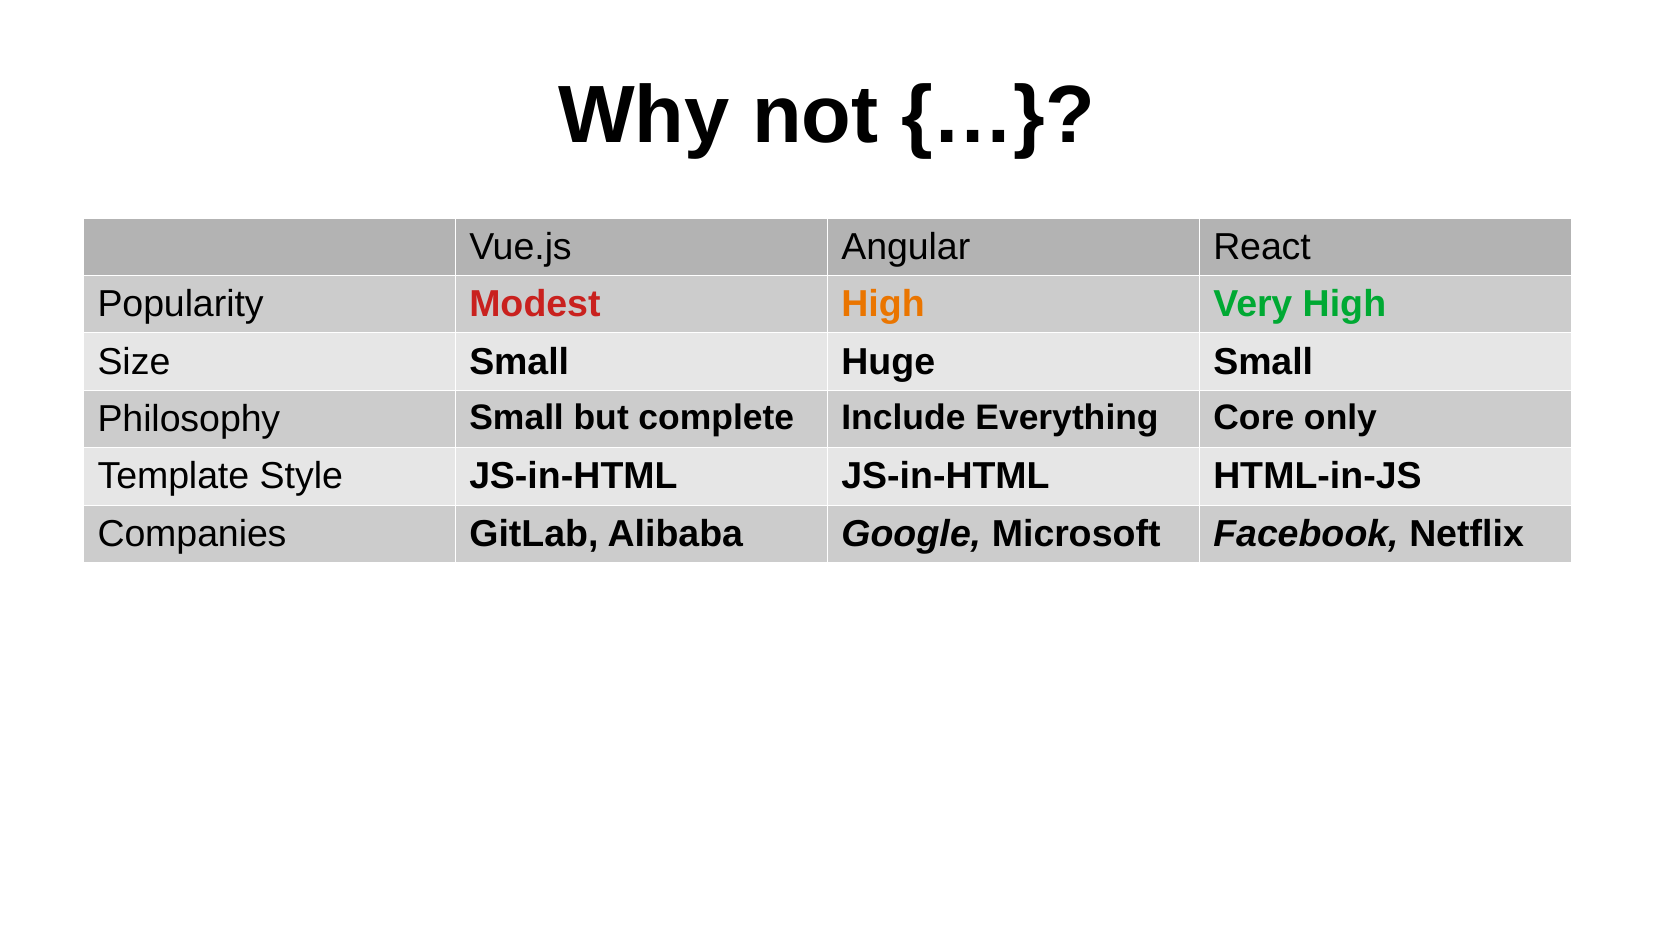

# Why not {…}?
| | Vue.js | Angular | React |
| --- | --- | --- | --- |
| Popularity | Modest | High | Very High |
| Size | Small | Huge | Small |
| Philosophy | Small but complete | Include Everything | Core only |
| Template Style | JS-in-HTML | JS-in-HTML | HTML-in-JS |
| Companies | GitLab, Alibaba | Google, Microsoft | Facebook, Netflix |